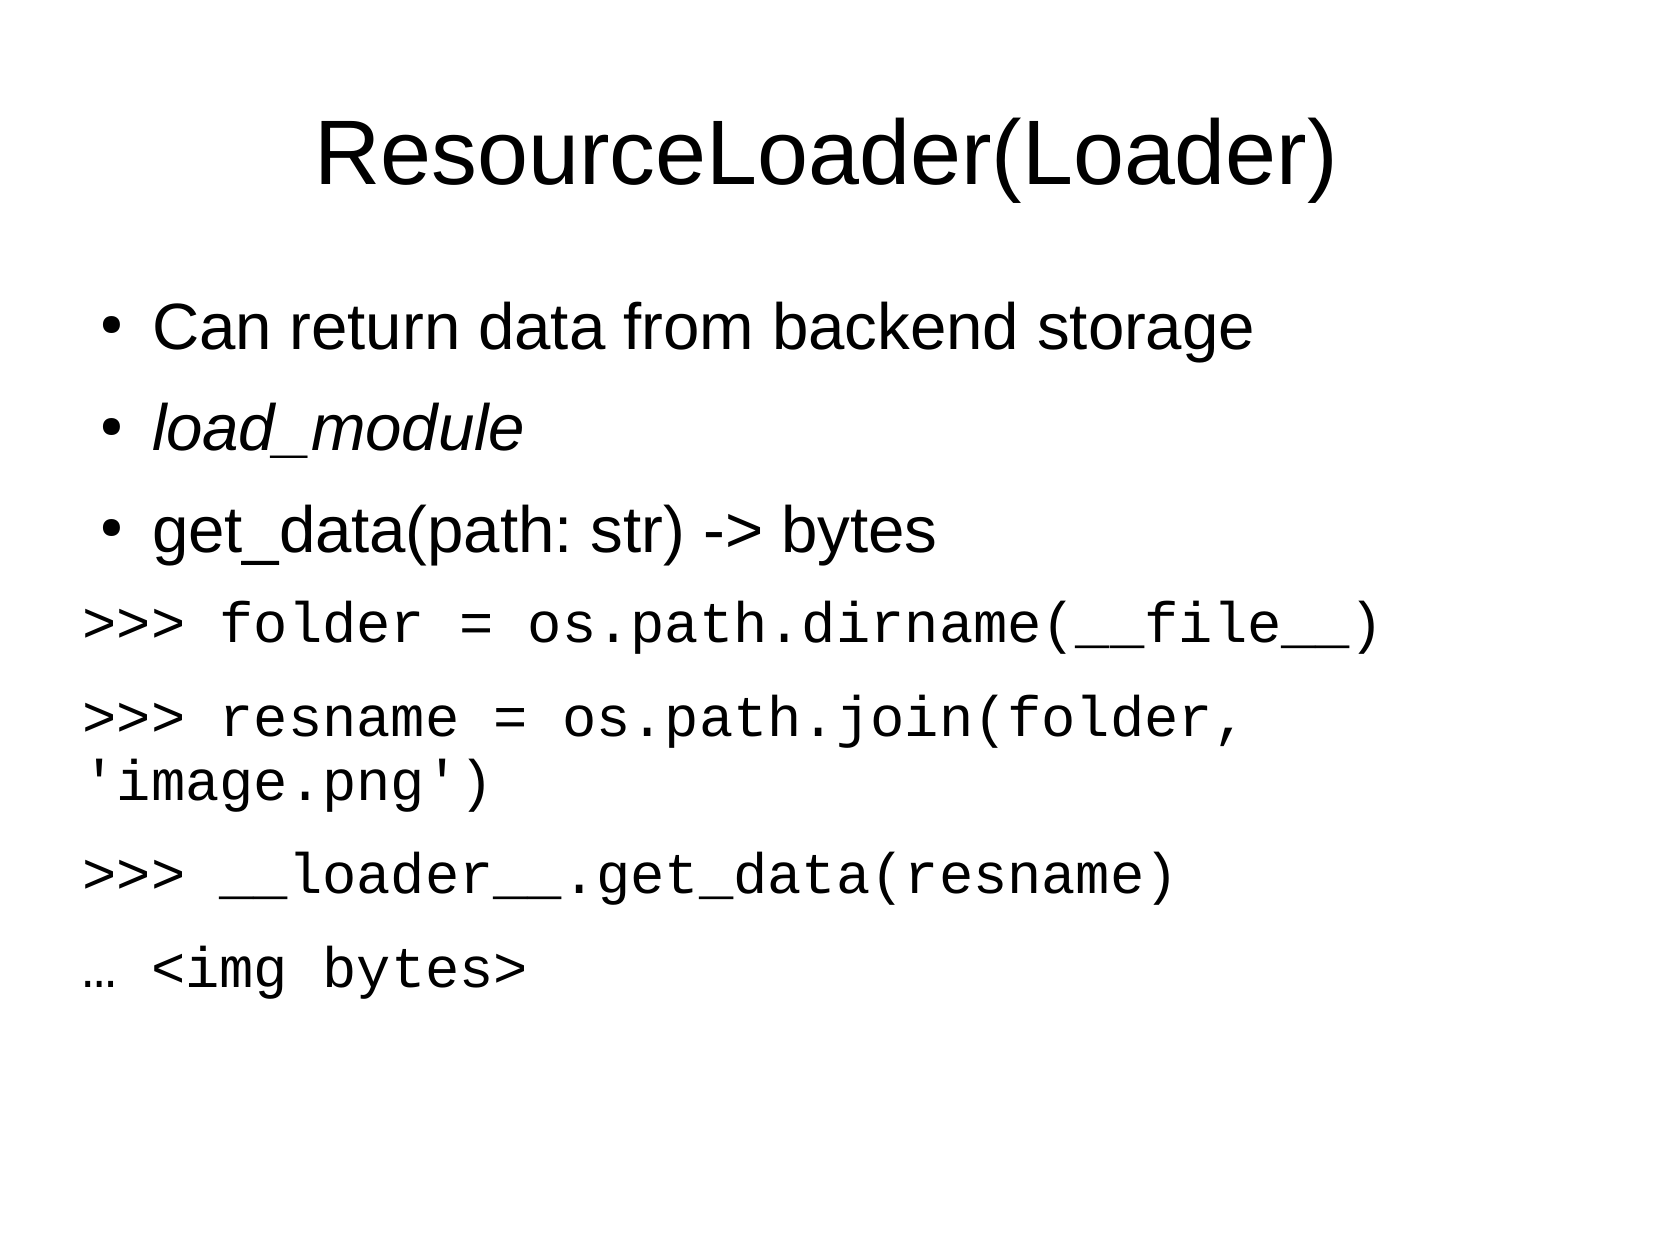

# ResourceLoader(Loader)
Can return data from backend storage
load_module
get_data(path: str) -> bytes
>>> folder = os.path.dirname(__file__)
>>> resname = os.path.join(folder, 'image.png')
>>> __loader__.get_data(resname)
… <img bytes>